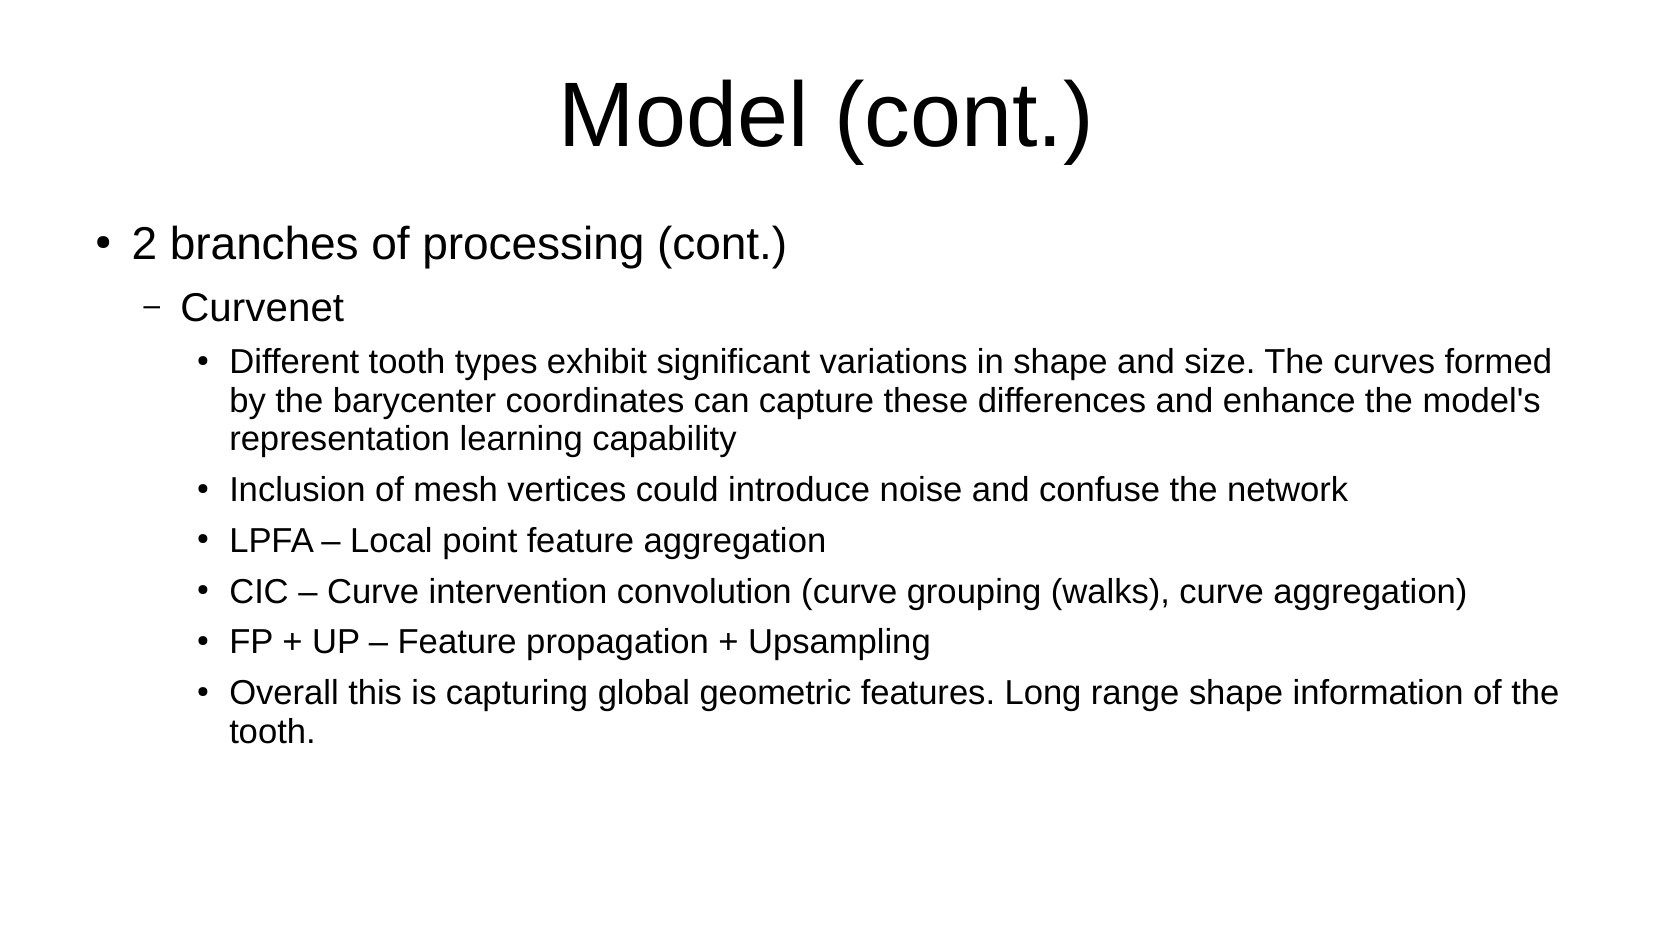

# Model (cont.)
2 branches of processing (cont.)
Curvenet
Different tooth types exhibit significant variations in shape and size. The curves formed by the barycenter coordinates can capture these differences and enhance the model's representation learning capability
Inclusion of mesh vertices could introduce noise and confuse the network
LPFA – Local point feature aggregation
CIC – Curve intervention convolution (curve grouping (walks), curve aggregation)
FP + UP – Feature propagation + Upsampling
Overall this is capturing global geometric features. Long range shape information of the tooth.